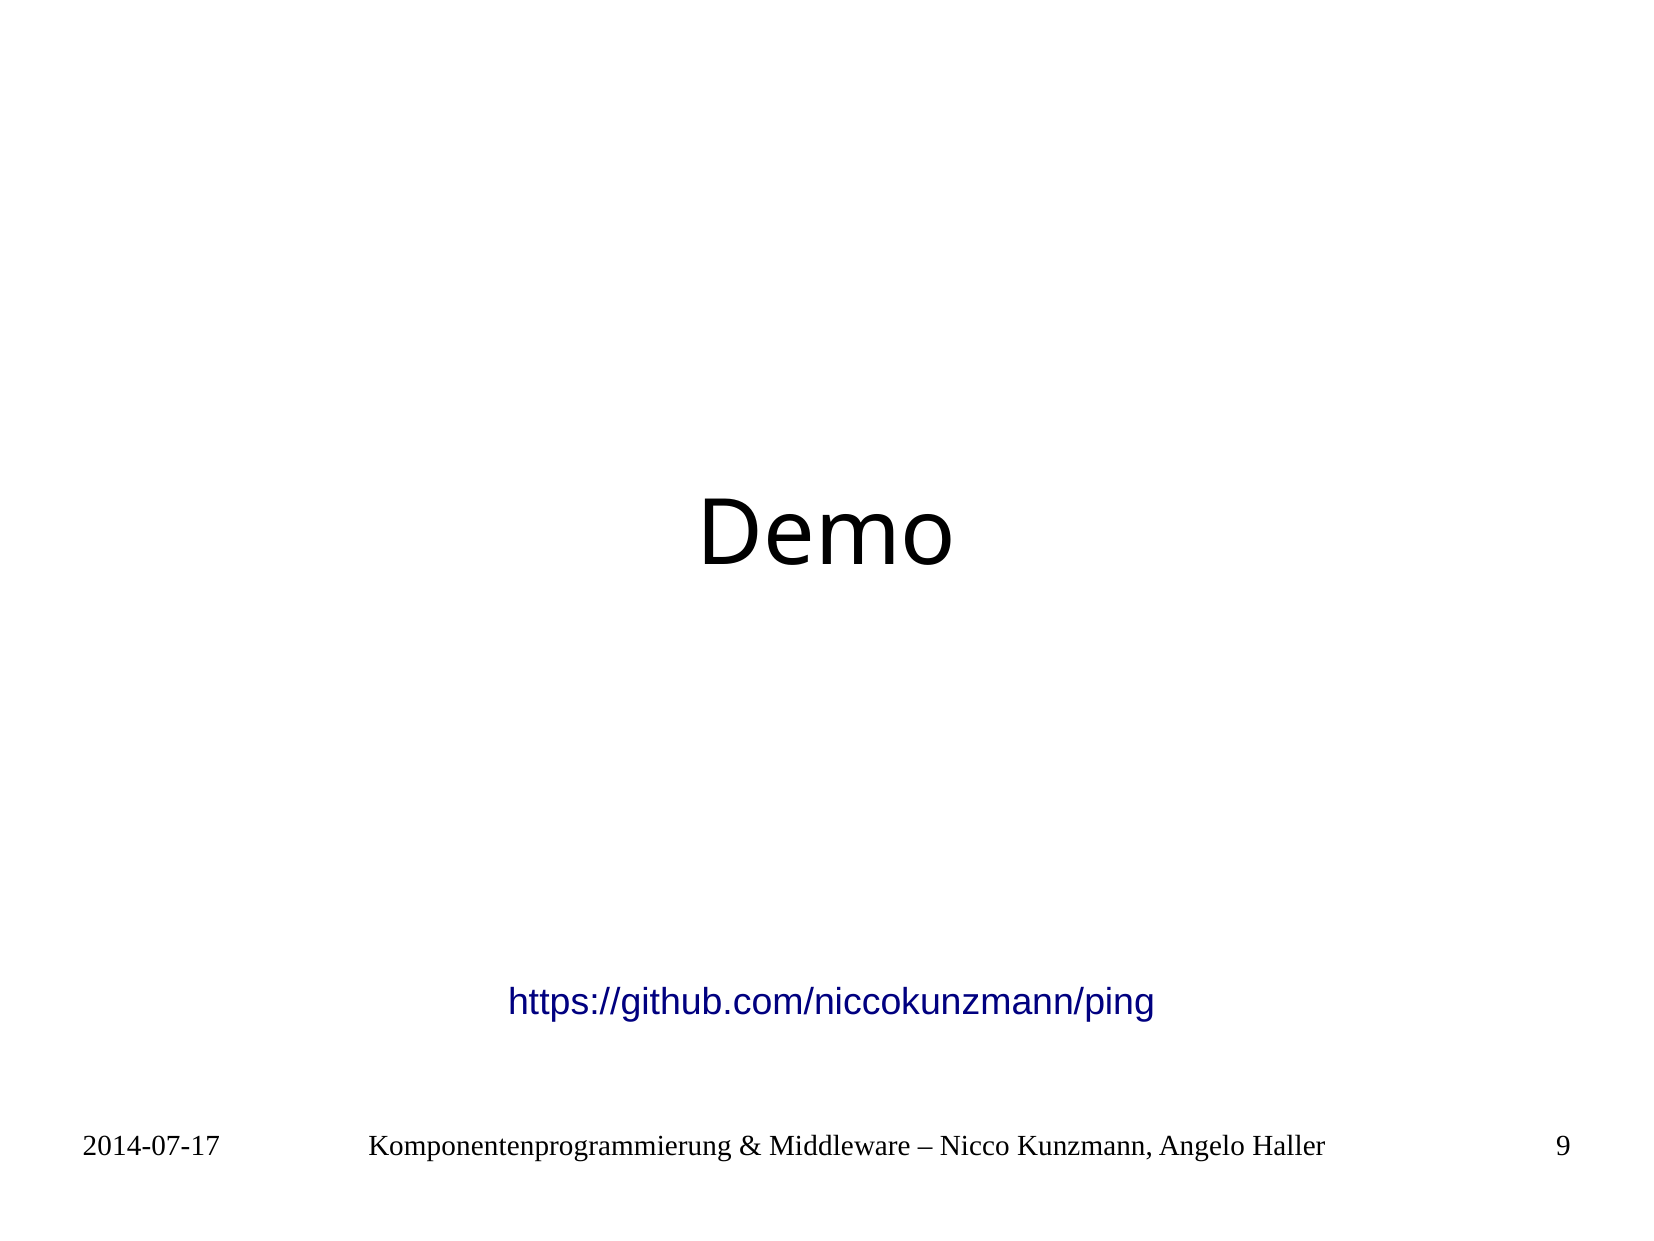

# Demo
https://github.com/niccokunzmann/ping
2014-07-17
Komponentenprogrammierung & Middleware – Nicco Kunzmann, Angelo Haller
9